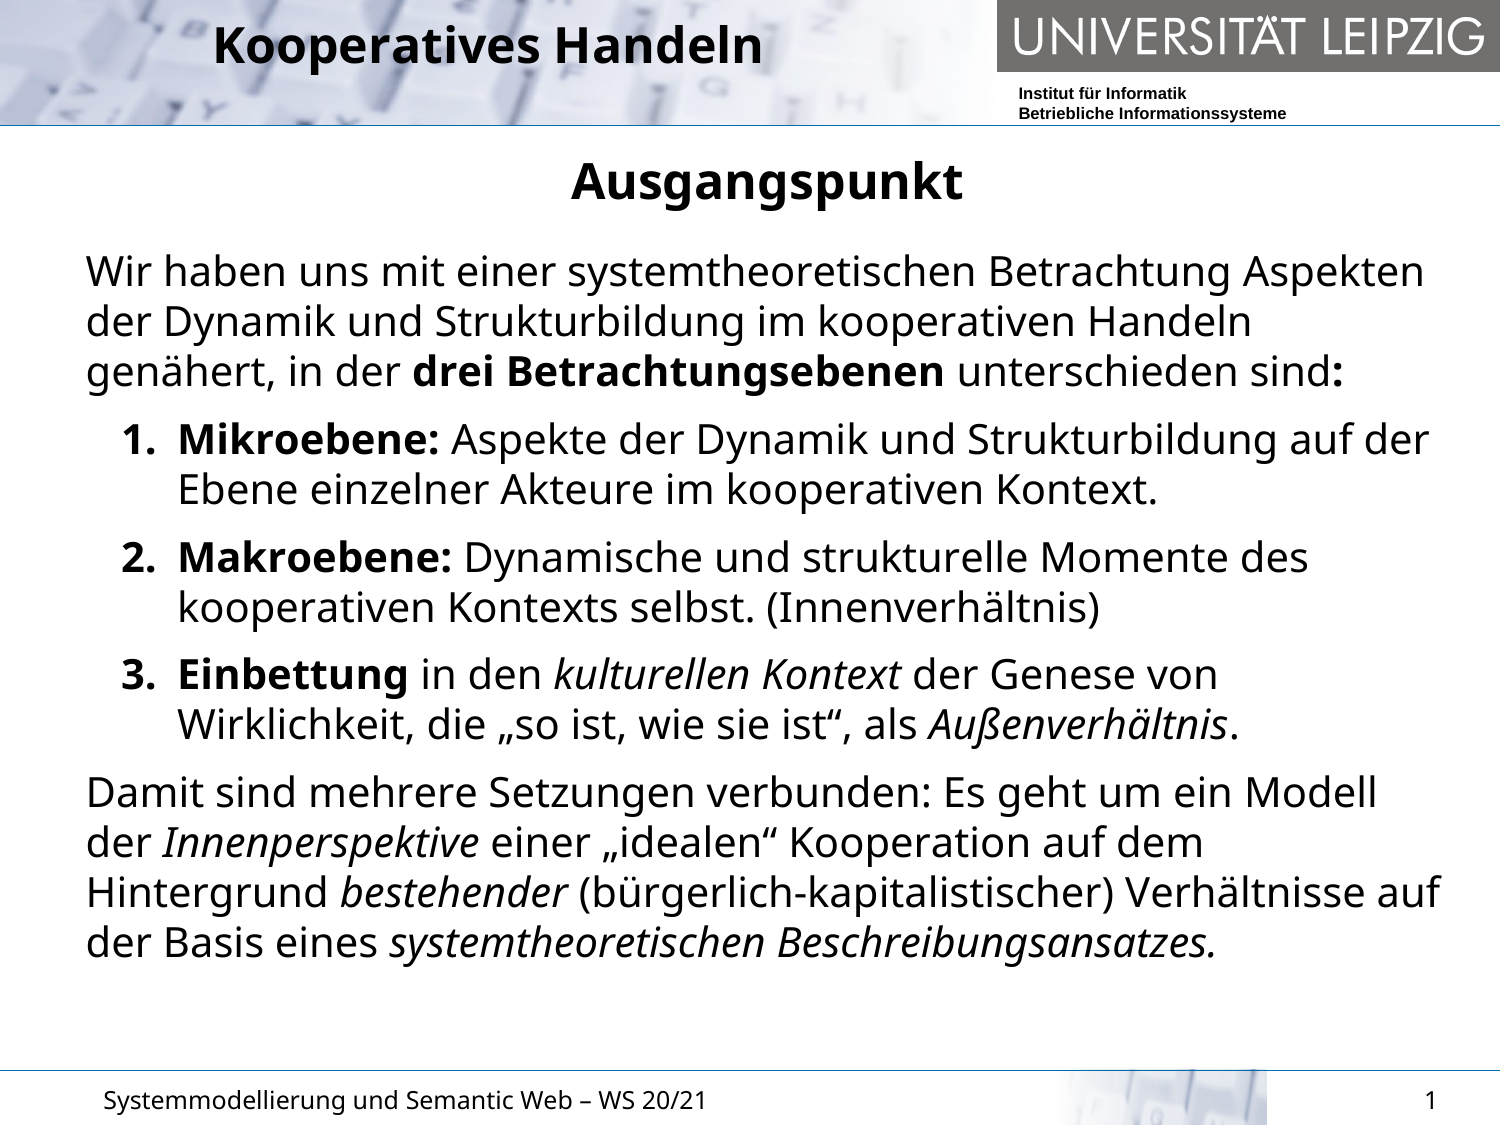

Kooperatives Handeln
Ausgangspunkt
Wir haben uns mit einer systemtheoretischen Betrachtung Aspekten der Dynamik und Strukturbildung im kooperativen Handeln genähert, in der drei Betrachtungsebenen unterschieden sind:
Mikroebene: Aspekte der Dynamik und Strukturbildung auf der Ebene einzelner Akteure im kooperativen Kontext.
Makroebene: Dynamische und strukturelle Momente des kooperativen Kontexts selbst. (Innenverhältnis)
Einbettung in den kulturellen Kontext der Genese von Wirklichkeit, die „so ist, wie sie ist“, als Außenverhältnis.
Damit sind mehrere Setzungen verbunden: Es geht um ein Modell der Innenperspektive einer „idealen“ Kooperation auf dem Hintergrund bestehender (bürgerlich-kapitalistischer) Verhältnisse auf der Basis eines systemtheoretischen Beschreibungsansatzes.
Systemmodellierung und Semantic Web – WS 20/21
1